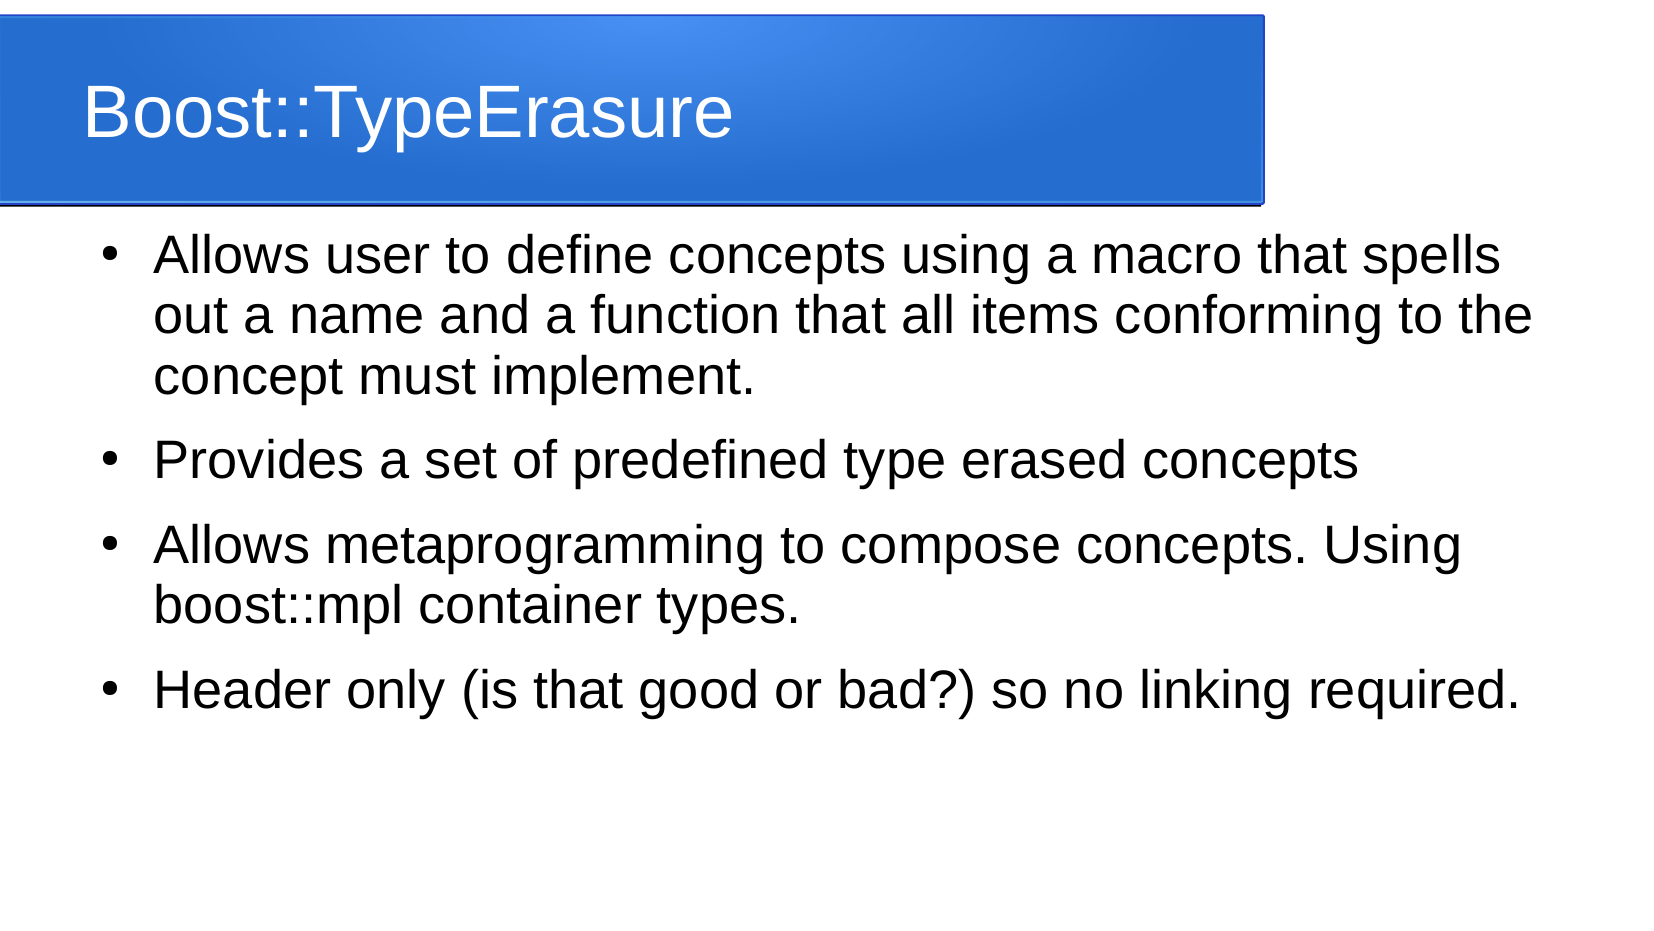

# Boost::TypeErasure
Allows user to define concepts using a macro that spells out a name and a function that all items conforming to the concept must implement.
Provides a set of predefined type erased concepts
Allows metaprogramming to compose concepts. Using boost::mpl container types.
Header only (is that good or bad?) so no linking required.